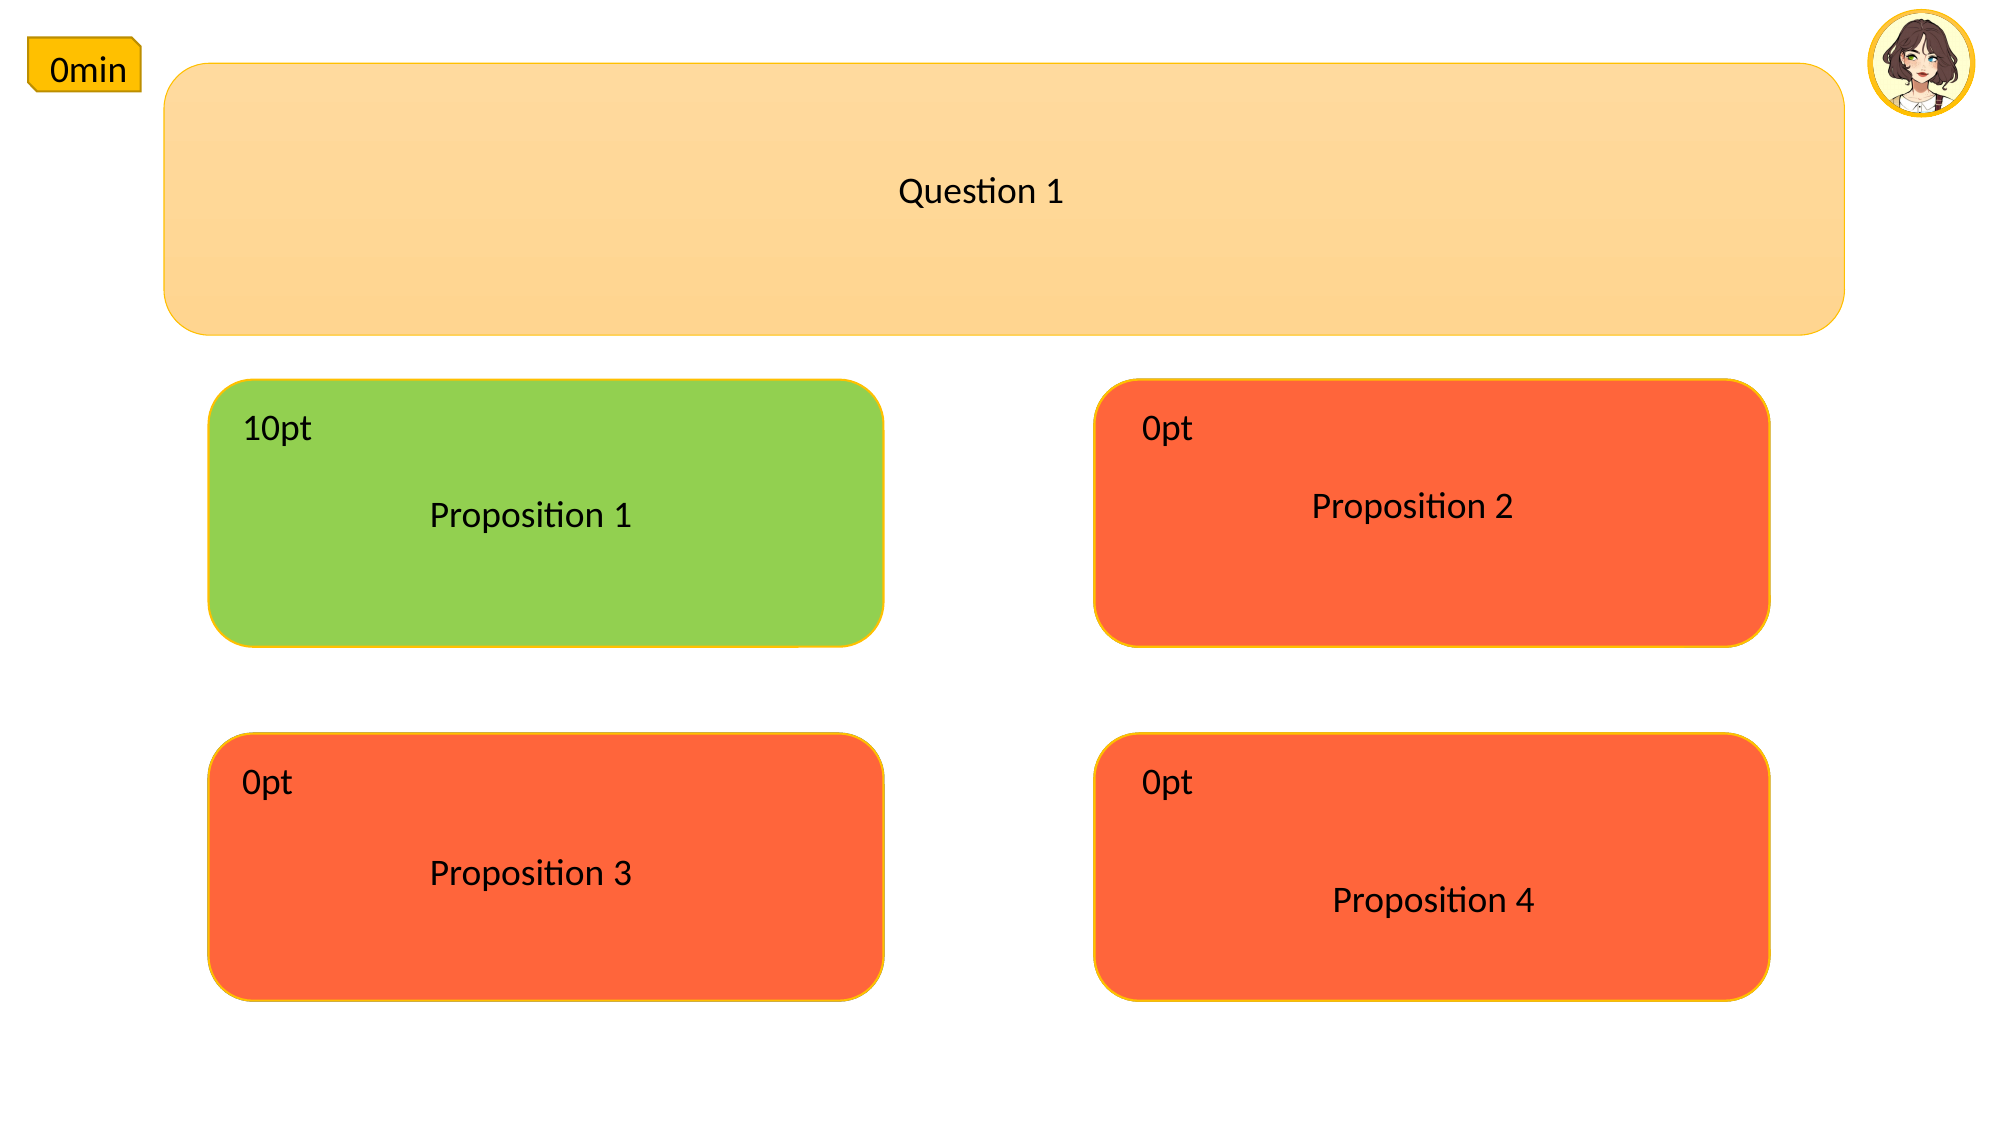

0min
Question 1
10pt
0pt
Proposition 2
Proposition 1
0pt
0pt
Proposition 3
Proposition 4